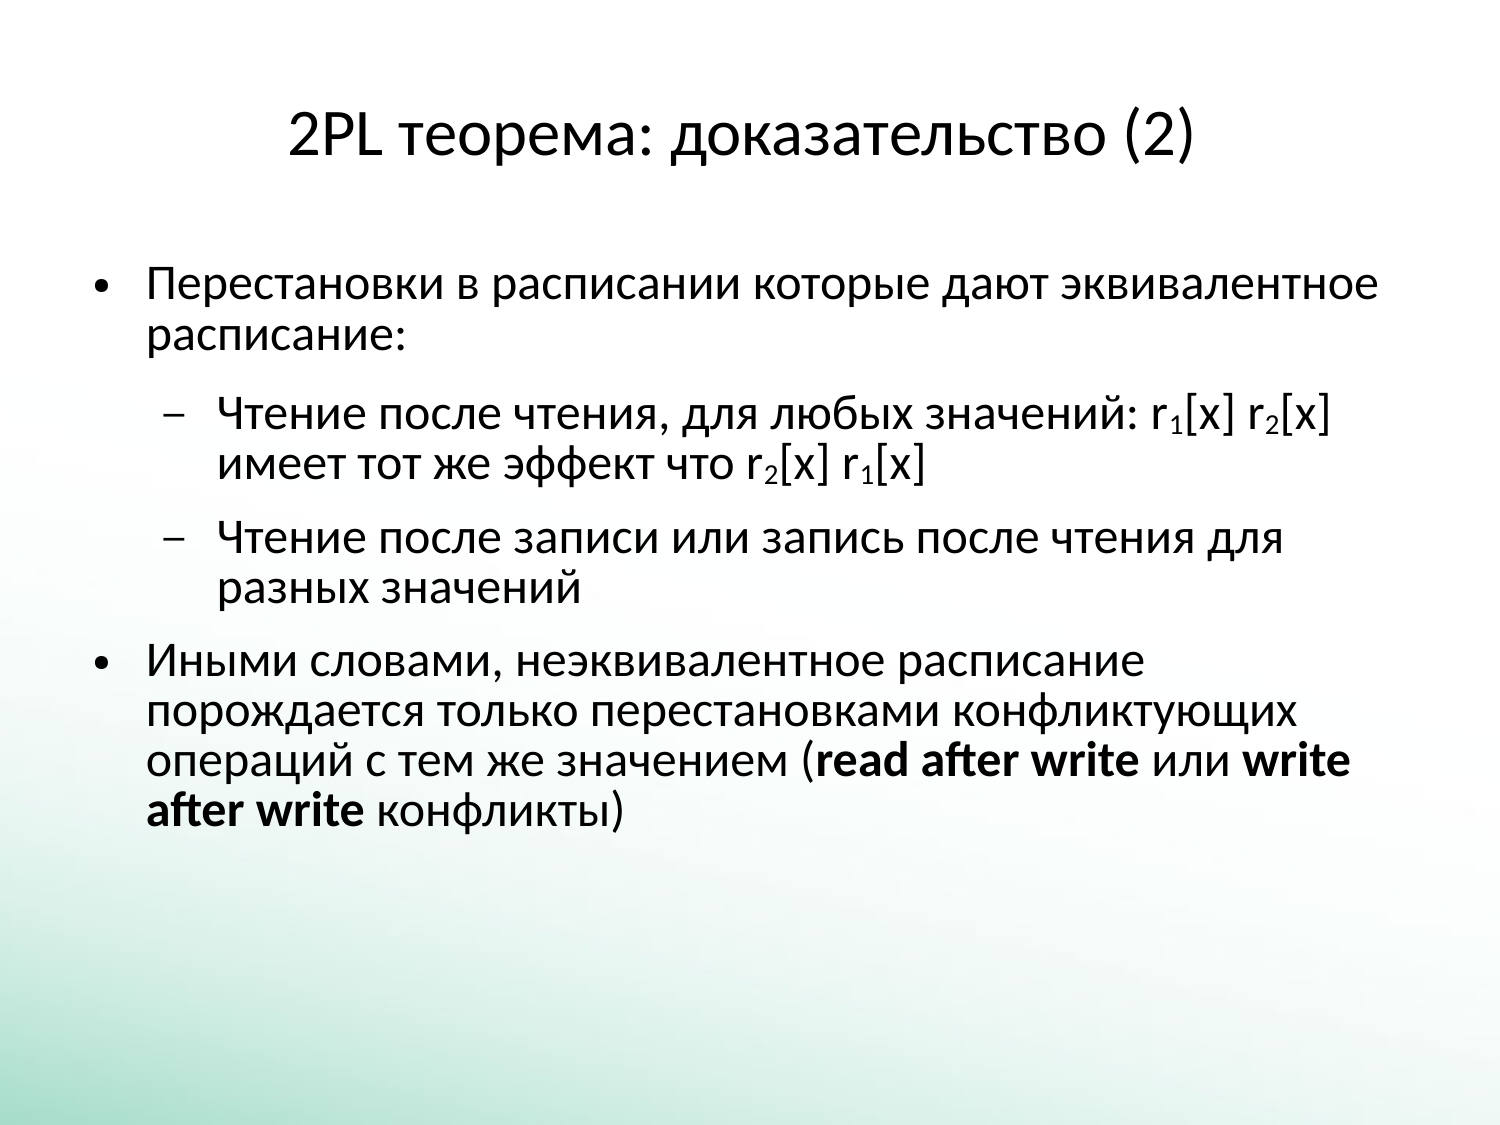

# 2PL теорема: доказательство (2)
Перестановки в расписании которые дают эквивалентное расписание:
Чтение после чтения, для любых значений: r1[x] r2[x] имеет тот же эффект что r2[x] r1[x]
Чтение после записи или запись после чтения для разных значений
Иными словами, неэквивалентное расписание порождается только перестановками конфликтующих операций с тем же значением (read after write или write after write конфликты)